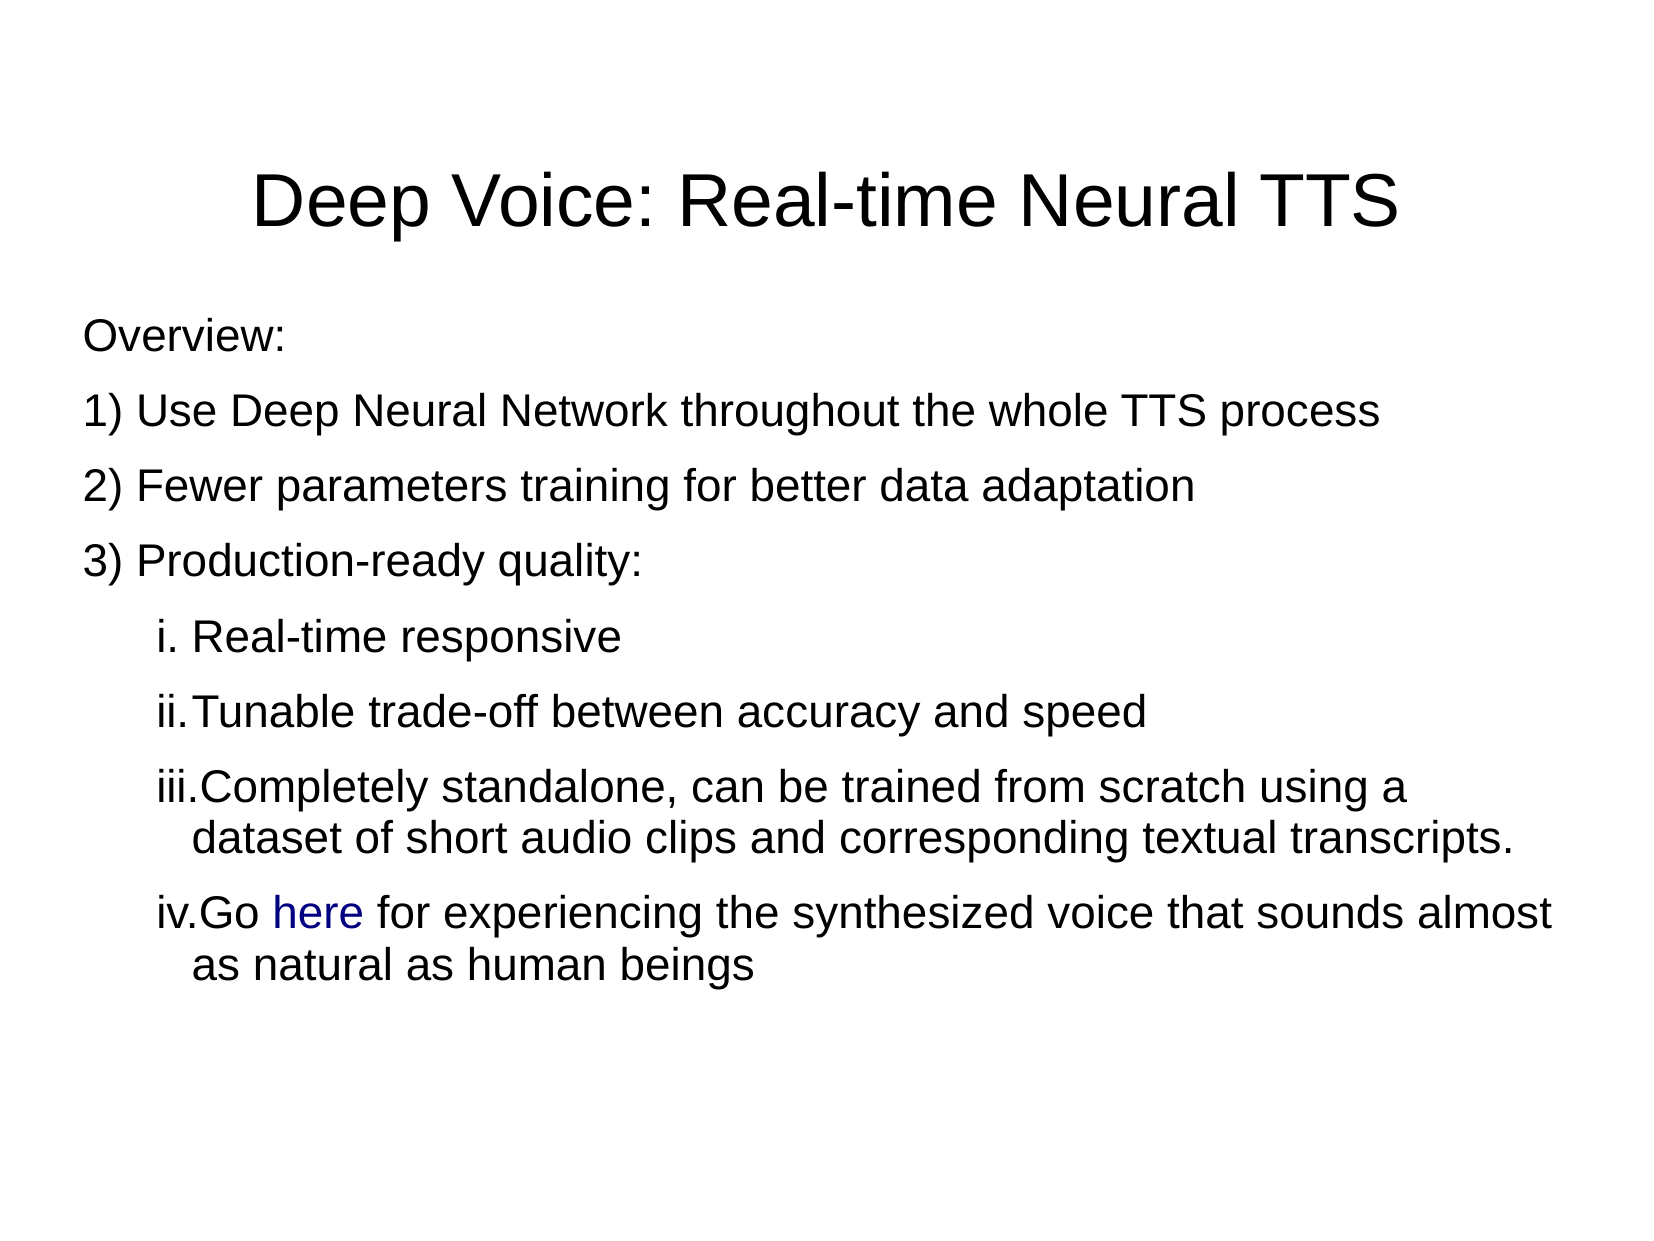

# Deep Voice: Real-time Neural TTS
Overview:
 Use Deep Neural Network throughout the whole TTS process
 Fewer parameters training for better data adaptation
 Production-ready quality:
Real-time responsive
Tunable trade-off between accuracy and speed
Completely standalone, can be trained from scratch using a dataset of short audio clips and corresponding textual transcripts.
Go here for experiencing the synthesized voice that sounds almost as natural as human beings